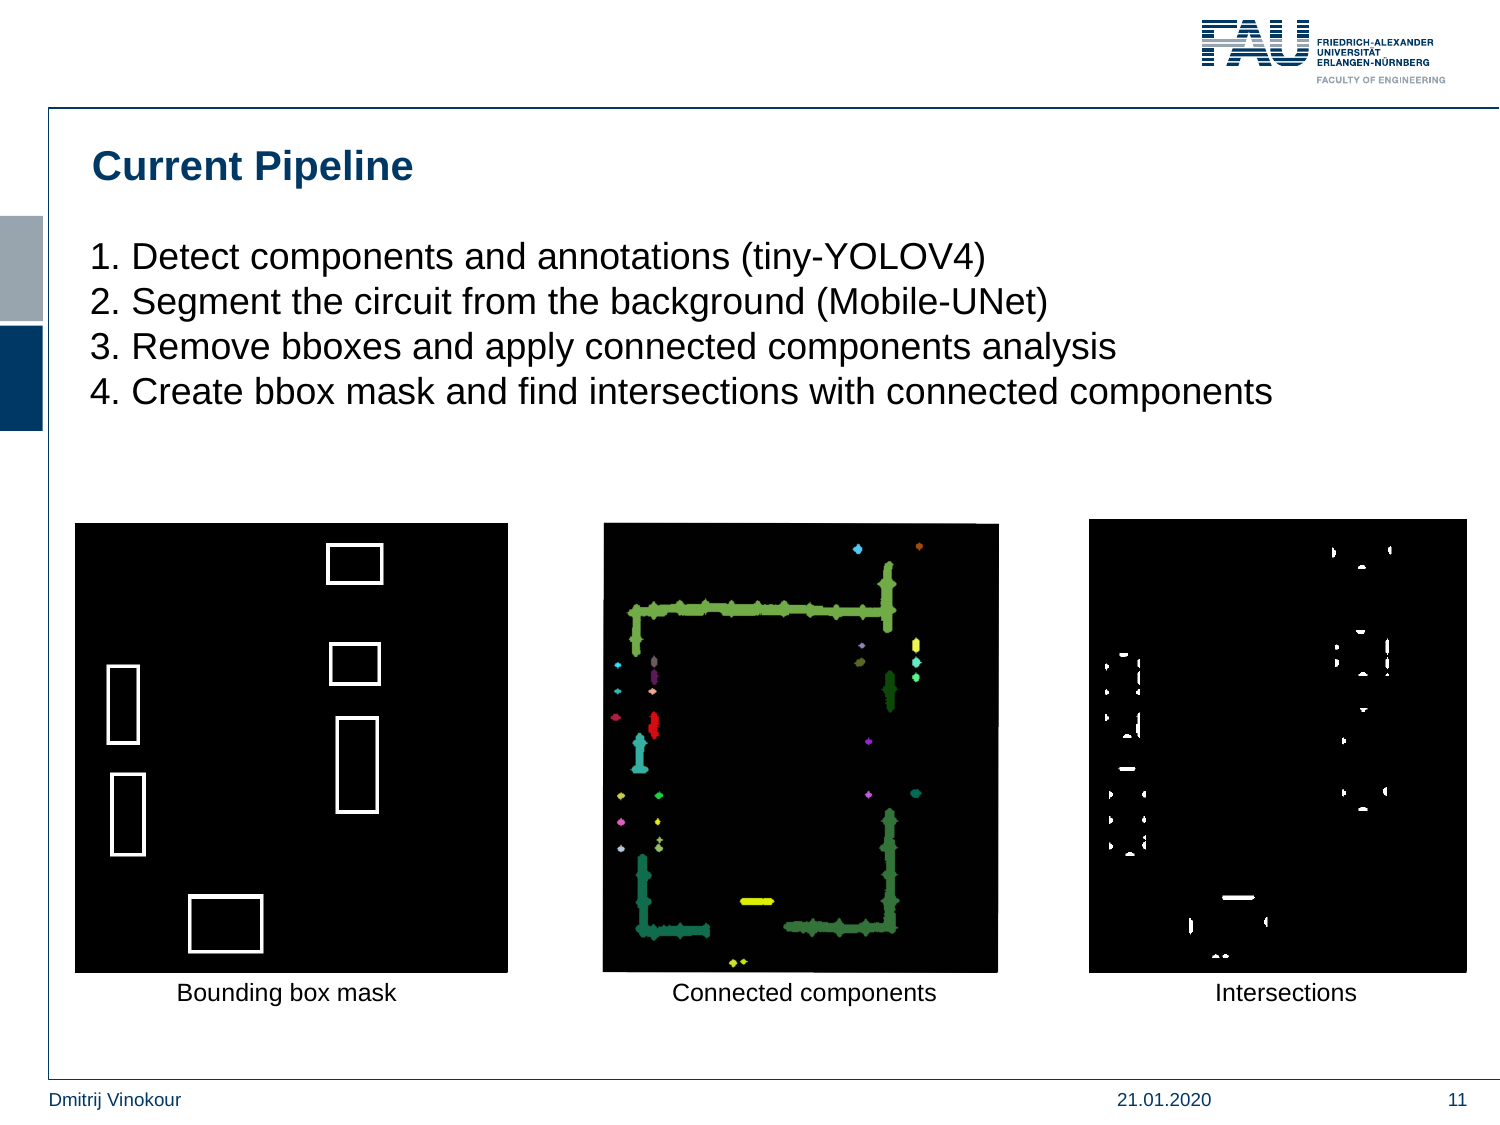

Current Pipeline
1. Detect components and annotations (tiny-YOLOV4)
2. Segment the circuit from the background (Mobile-UNet)
3. Remove bboxes and apply connected components analysis
4. Create bbox mask and find intersections with connected components
Intersections
Bounding box mask
Connected components
21.01.2020
Dmitrij Vinokour